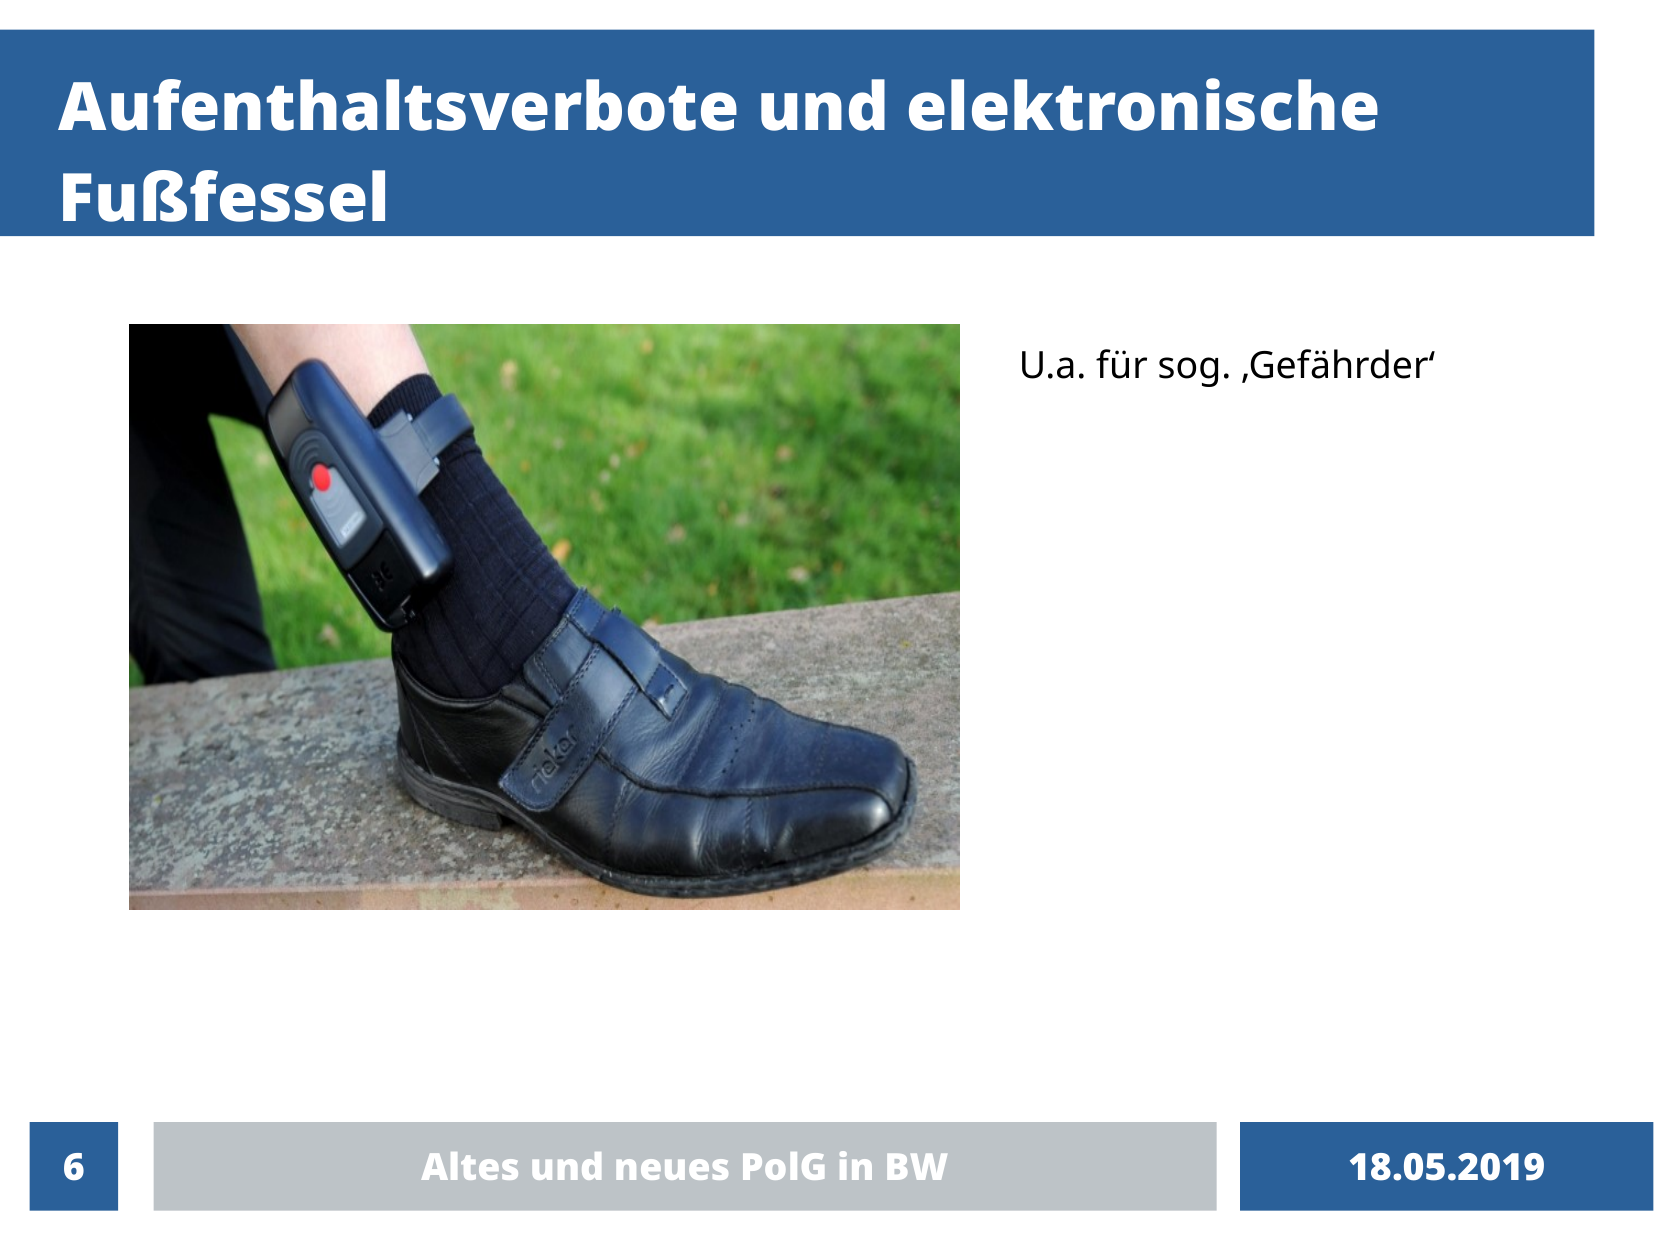

# Aufenthaltsverbote und elektronische Fußfessel
U.a. für sog. ‚Gefährder‘
6